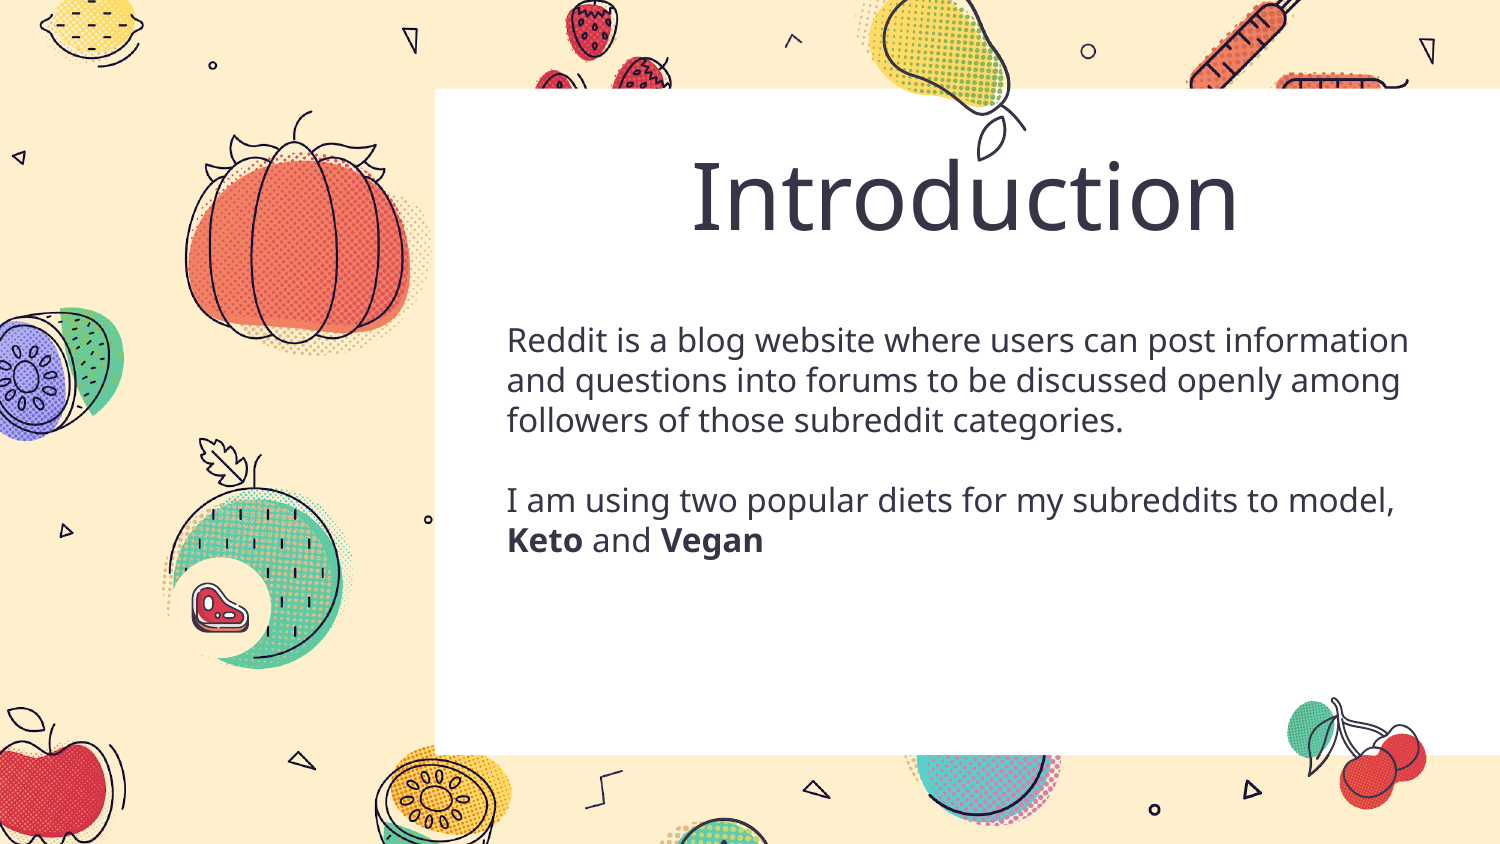

# Introduction
Reddit is a blog website where users can post information and questions into forums to be discussed openly among followers of those subreddit categories.
I am using two popular diets for my subreddits to model, Keto and Vegan